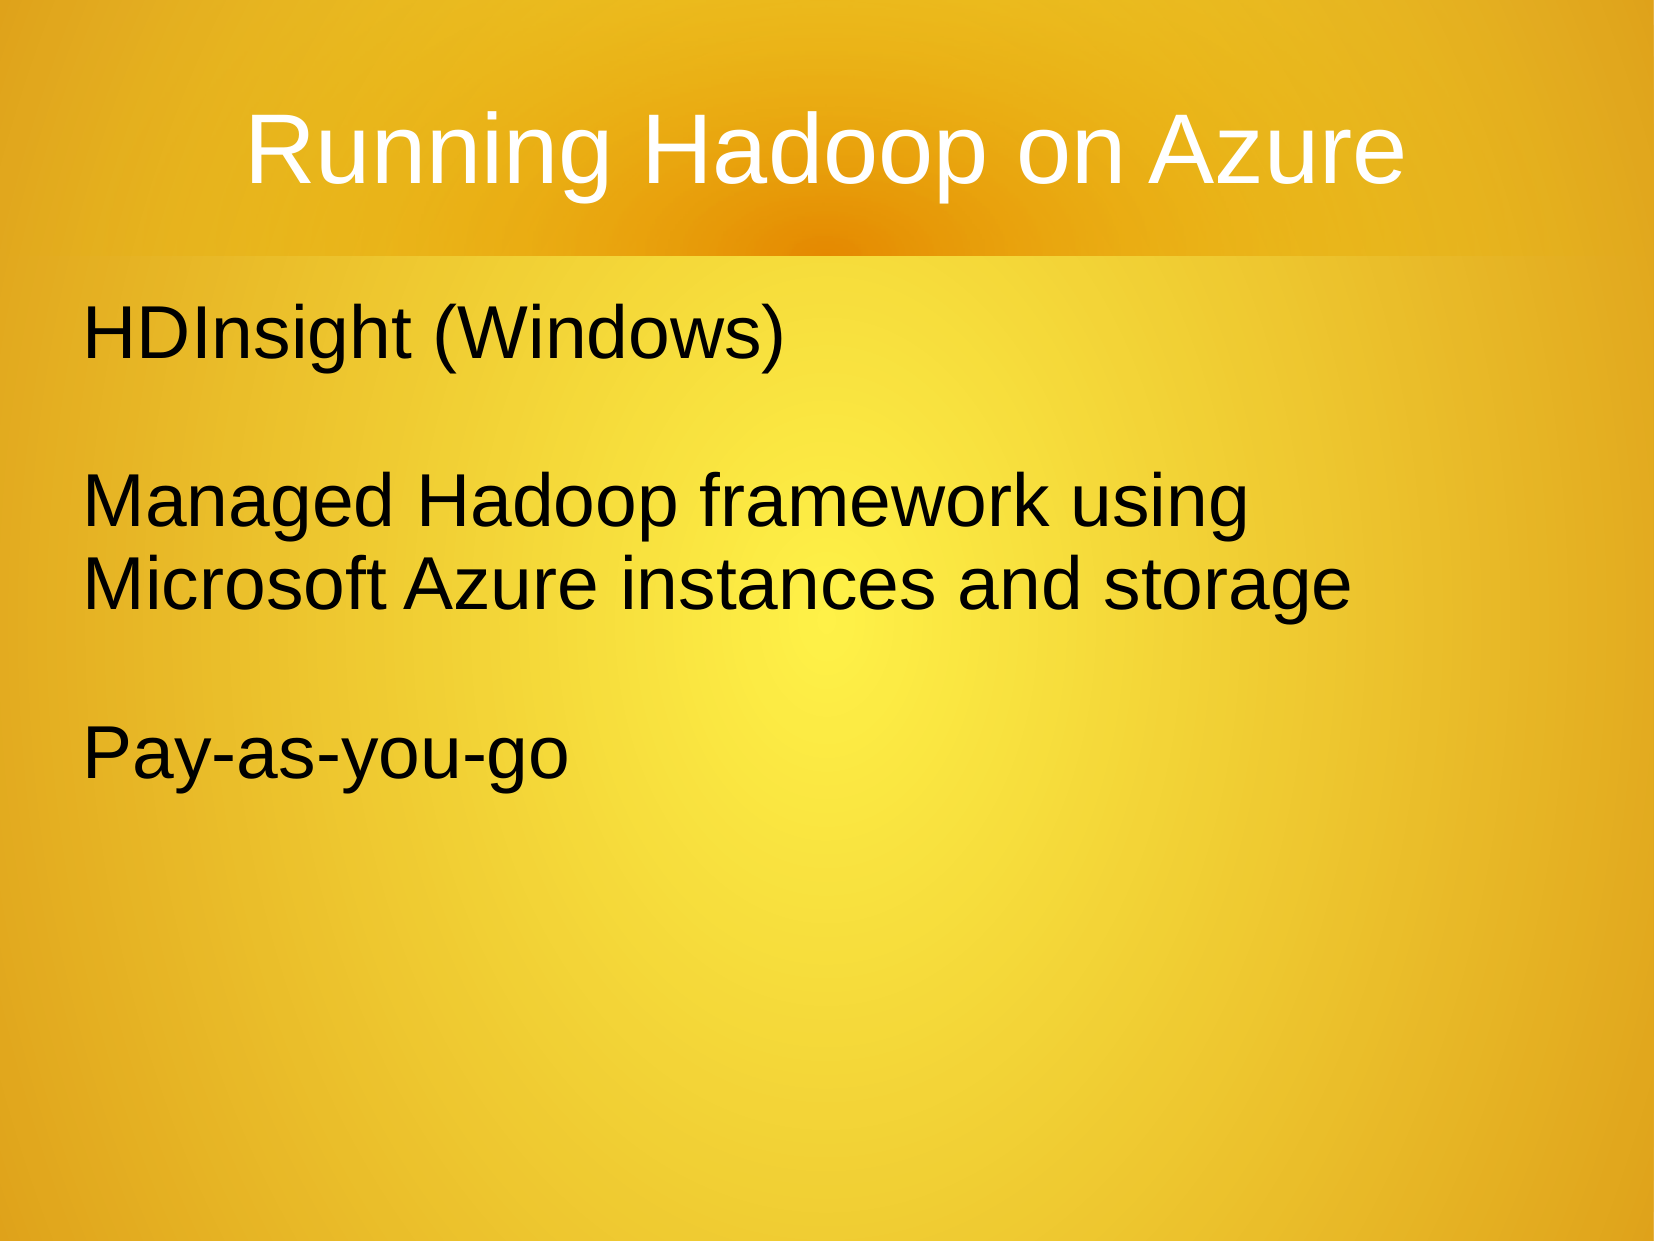

# Running Hadoop on Azure
HDInsight (Windows)
Managed Hadoop framework using Microsoft Azure instances and storage
Pay-as-you-go